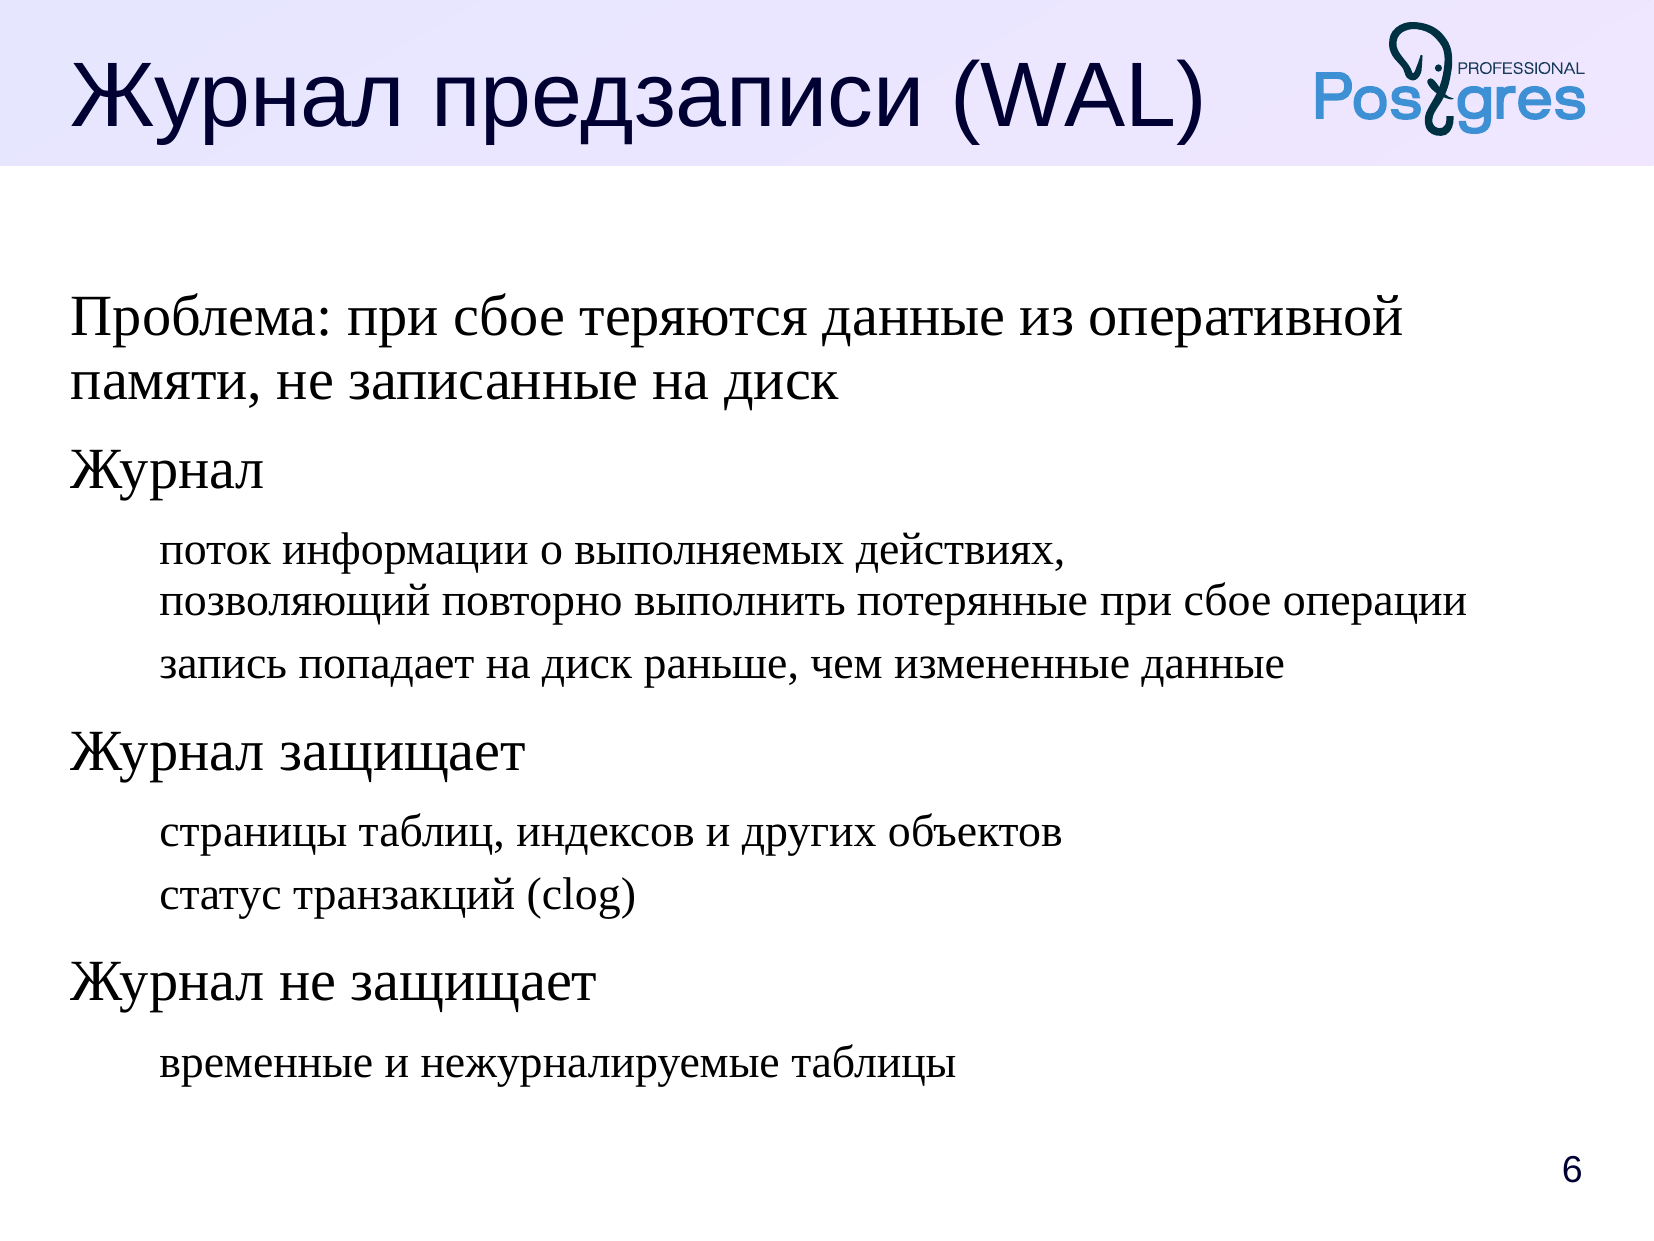

# Журнал предзаписи (WAL)
Проблема: при сбое теряются данные из оперативной памяти, не записанные на диск
Журнал
поток информации о выполняемых действиях,
позволяющий повторно выполнить потерянные при сбое операции
запись попадает на диск раньше, чем измененные данные
Журнал защищает
страницы таблиц, индексов и других объектов
статус транзакций (clog)
Журнал не защищает
временные и нежурналируемые таблицы